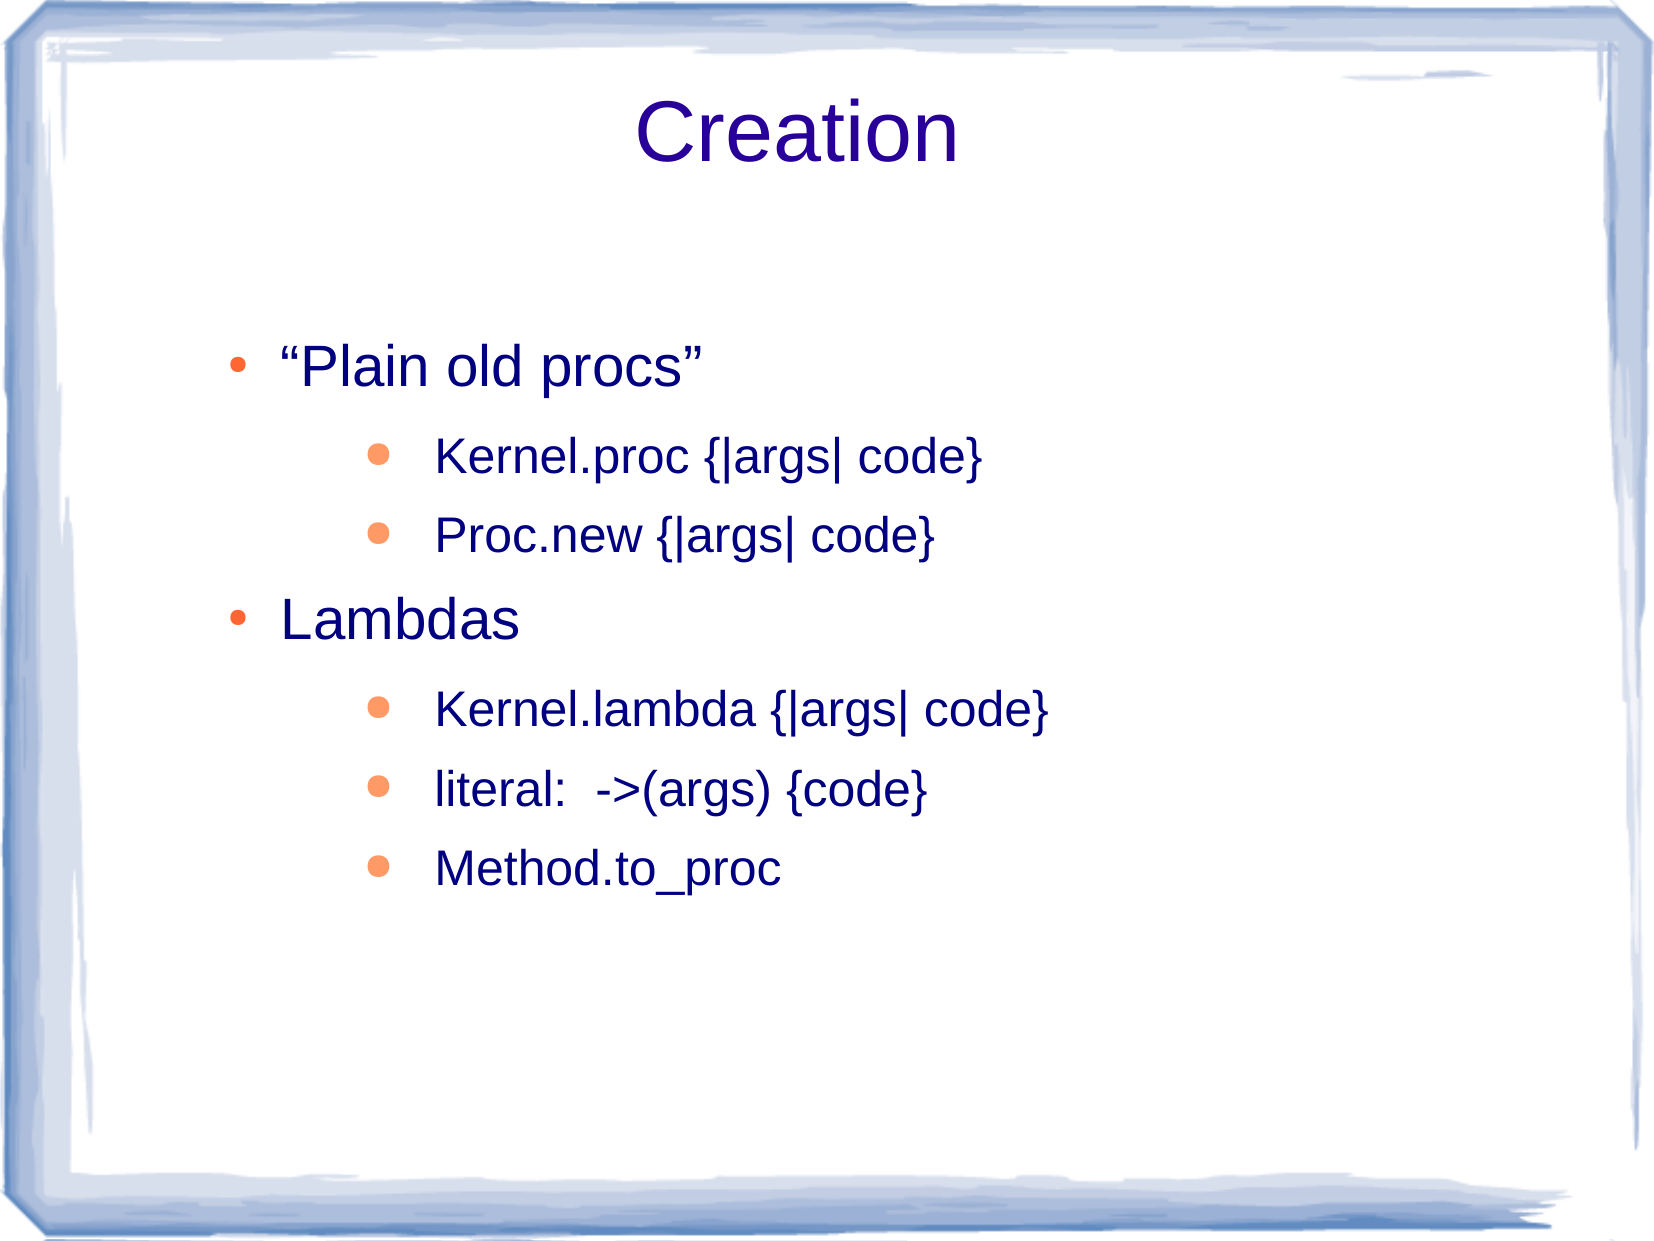

# Creation
“Plain old procs”
Kernel.proc {|args| code}
Proc.new {|args| code}
Lambdas
Kernel.lambda {|args| code}
literal: ->(args) {code}
Method.to_proc